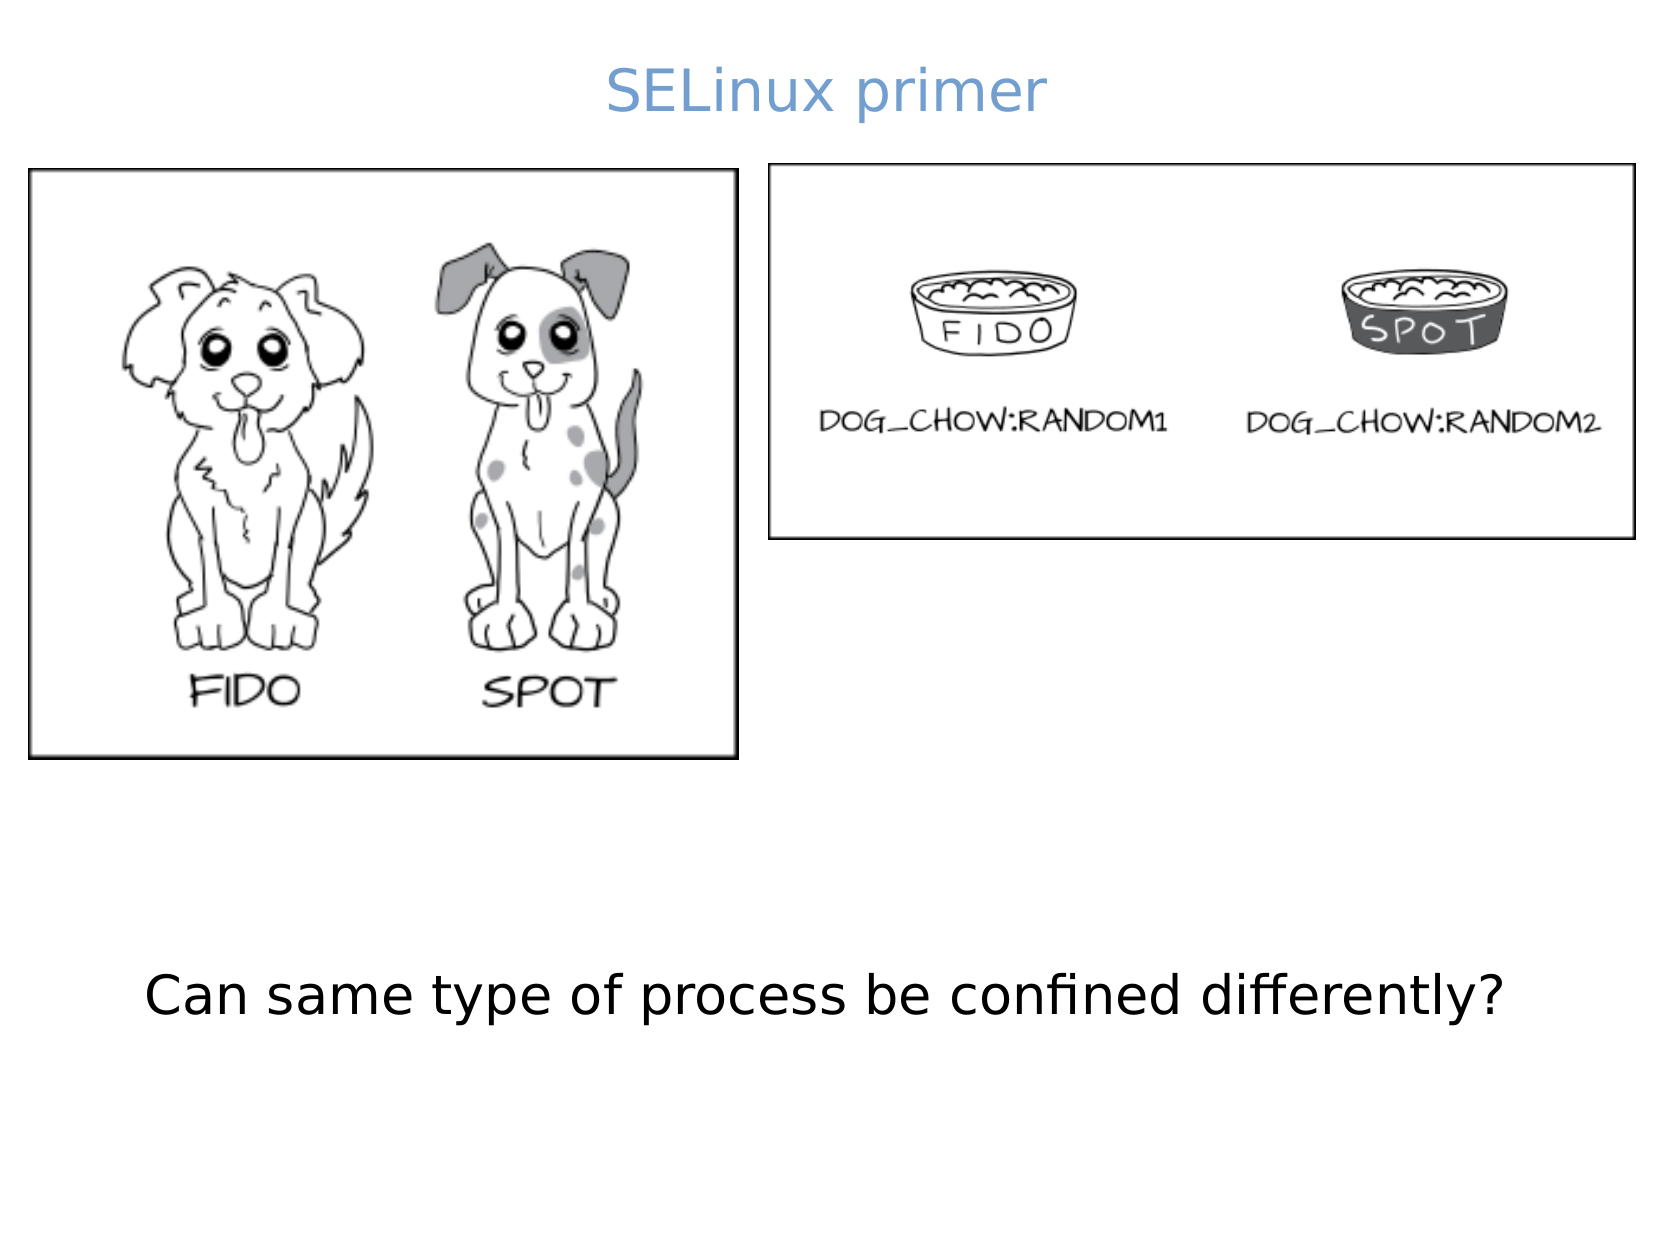

SELinux primer
Can same type of process be confined differently?